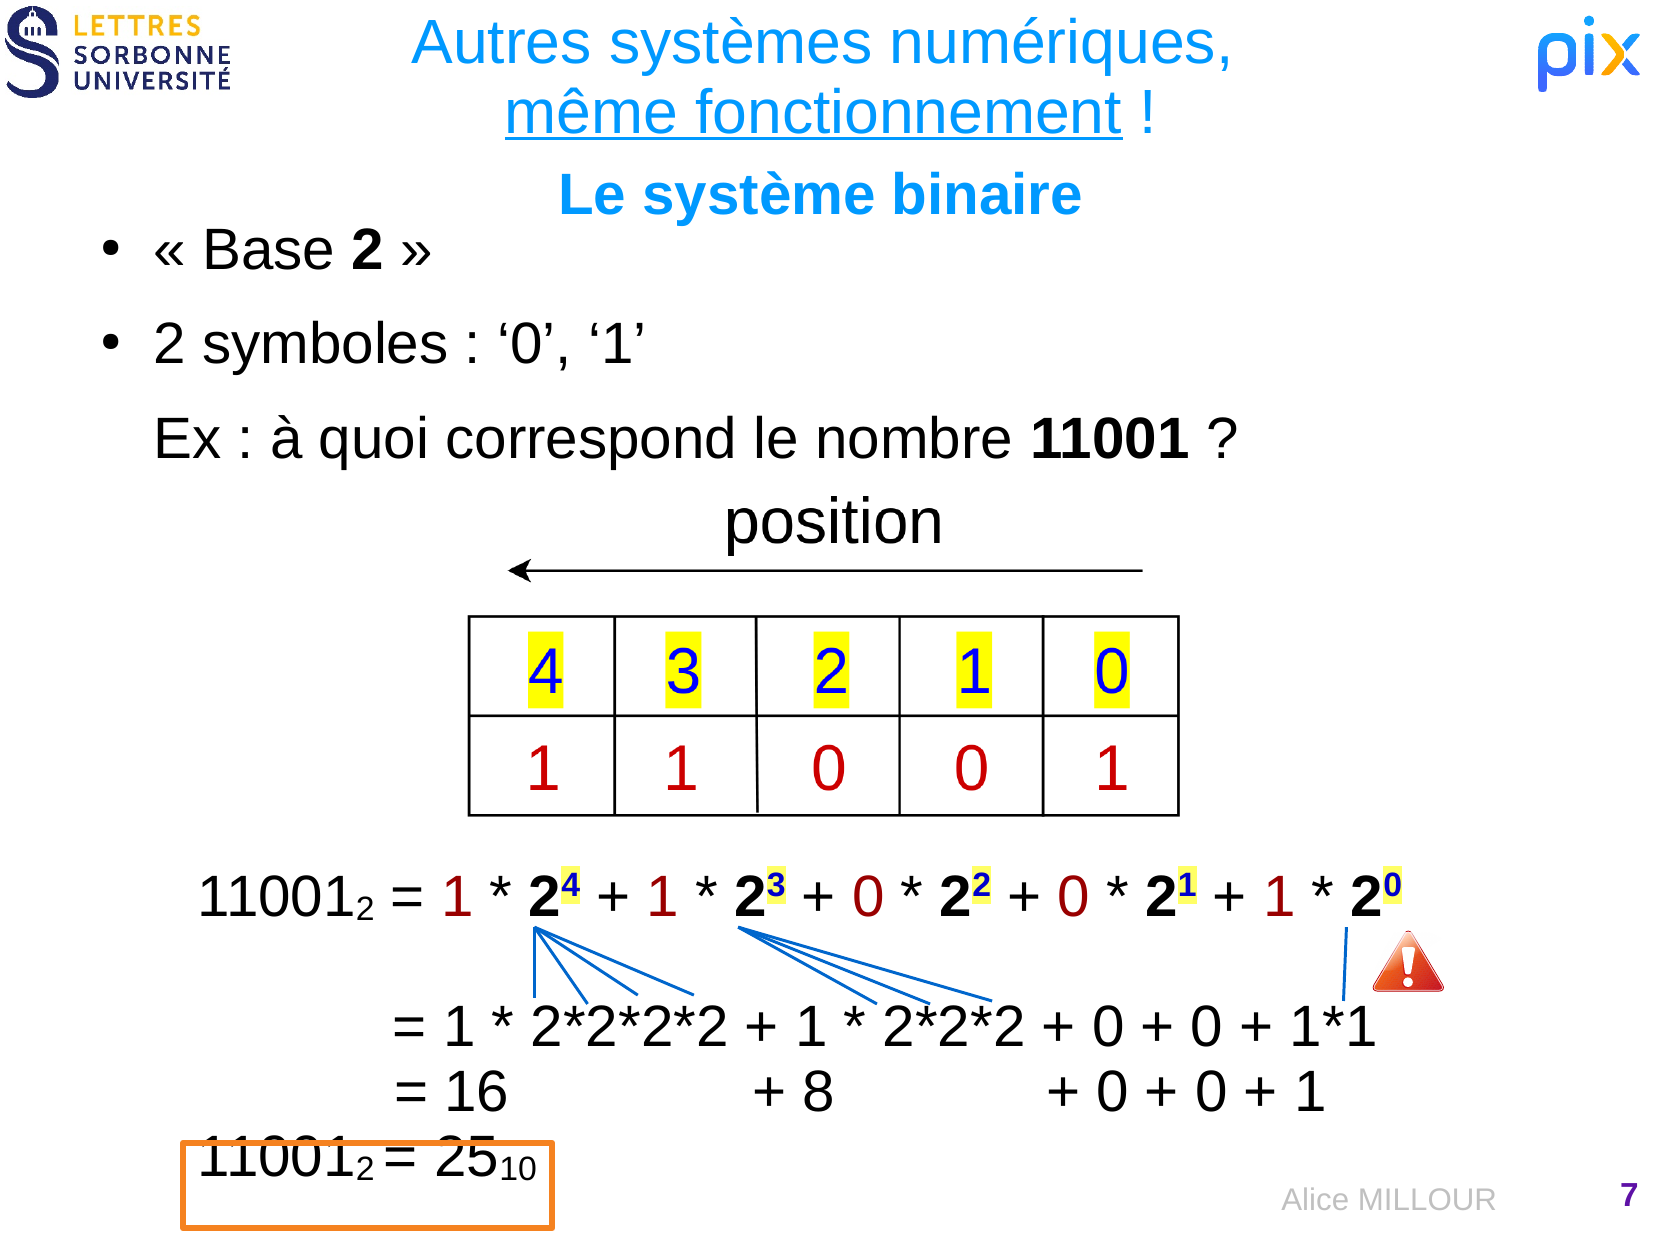

# Autres systèmes numériques, même fonctionnement ! Le système binaire
« Base 2 »
2 symboles : ‘0’, ‘1’
Ex : à quoi correspond le nombre 11001 ?
110012 = 1 * 24 + 1 * 23 + 0 * 22 + 0 * 21 + 1 * 20
 = 1 * 2*2*2*2 + 1 * 2*2*2 + 0 + 0 + 1*1
		 = 16 + 8 + 0 + 0 + 1
110012 = 2510